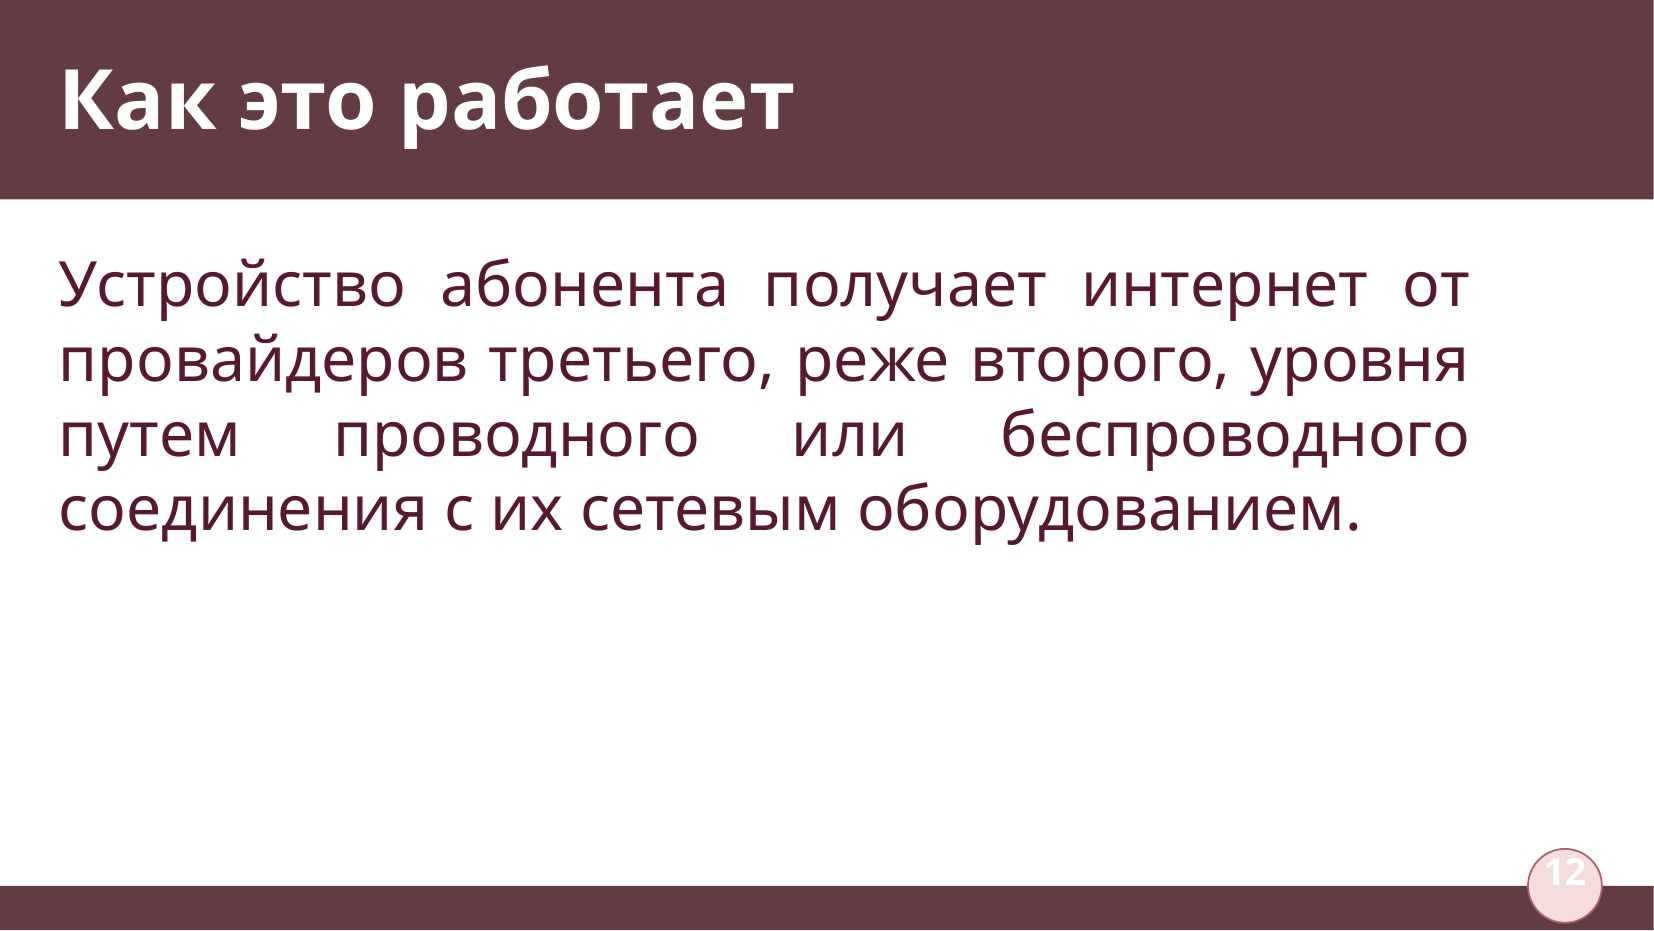

# Как это работает
Устройство абонента получает интернет от провайдеров третьего, реже второго, уровня путем проводного или беспроводного соединения с их сетевым оборудованием.